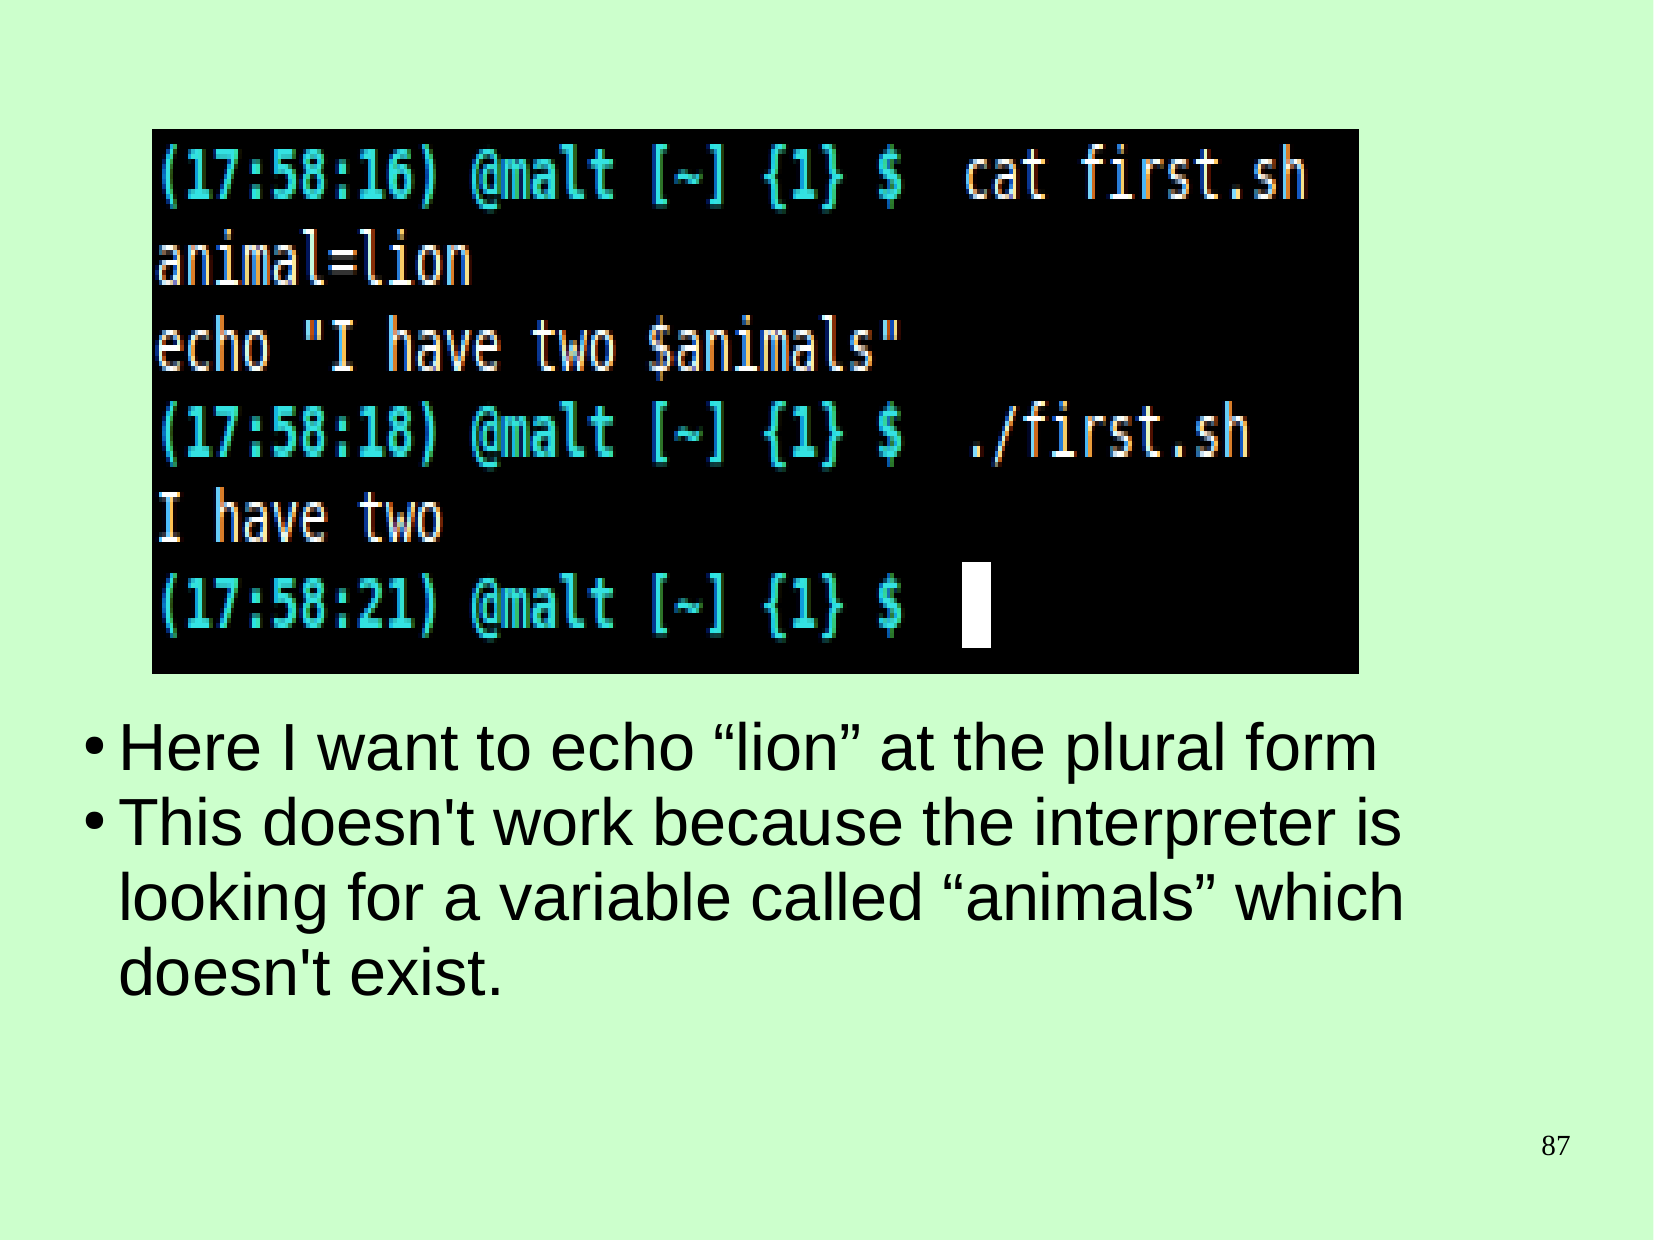

# Here I want to echo “lion” at the plural form
This doesn't work because the interpreter is looking for a variable called “animals” which doesn't exist.
87